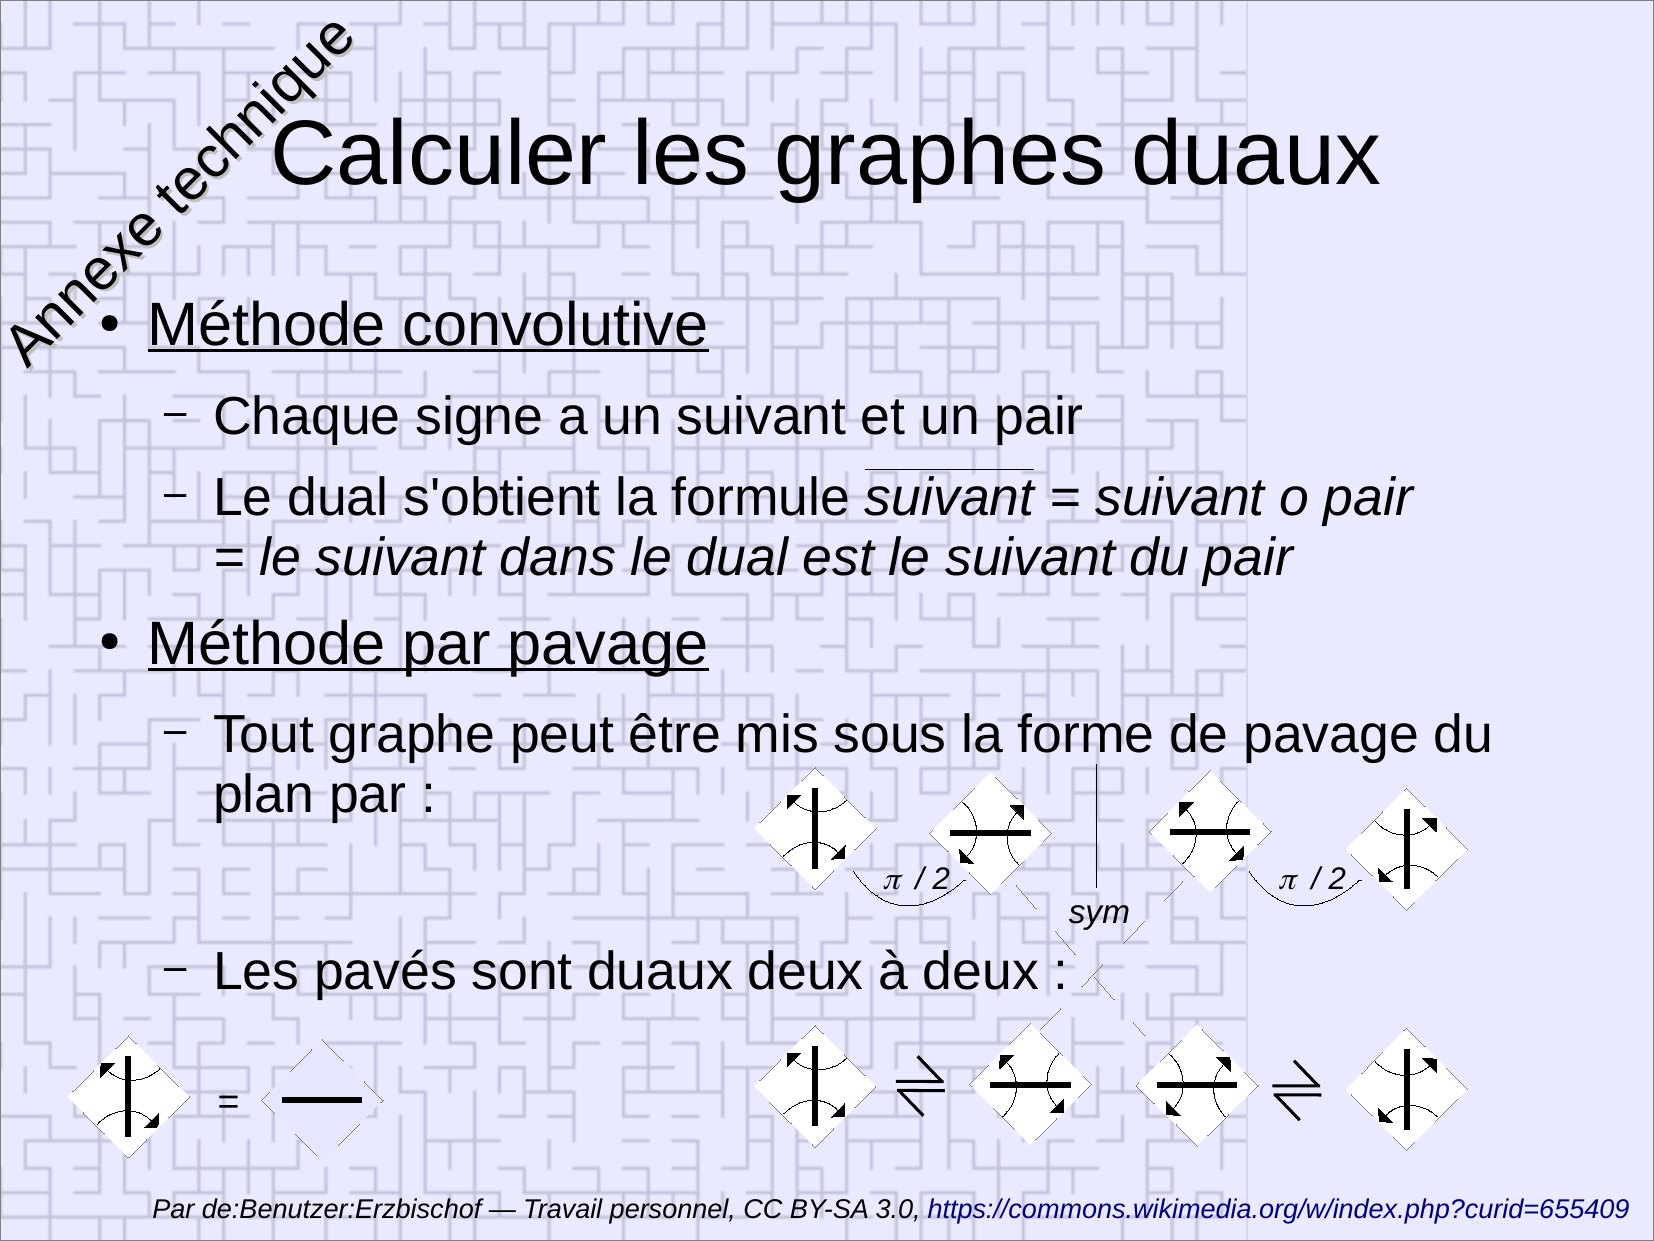

# Calculer les graphes duaux
Annexe technique
Méthode convolutive
Chaque signe a un suivant et un pair
Le dual s'obtient la formule suivant = suivant o pair
= le suivant dans le dual est le suivant du pair
Méthode par pavage
Tout graphe peut être mis sous la forme de pavage du plan par :
Les pavés sont duaux deux à deux :
p / 2
p / 2
sym
=
Par de:Benutzer:Erzbischof — Travail personnel, CC BY-SA 3.0, https://commons.wikimedia.org/w/index.php?curid=655409